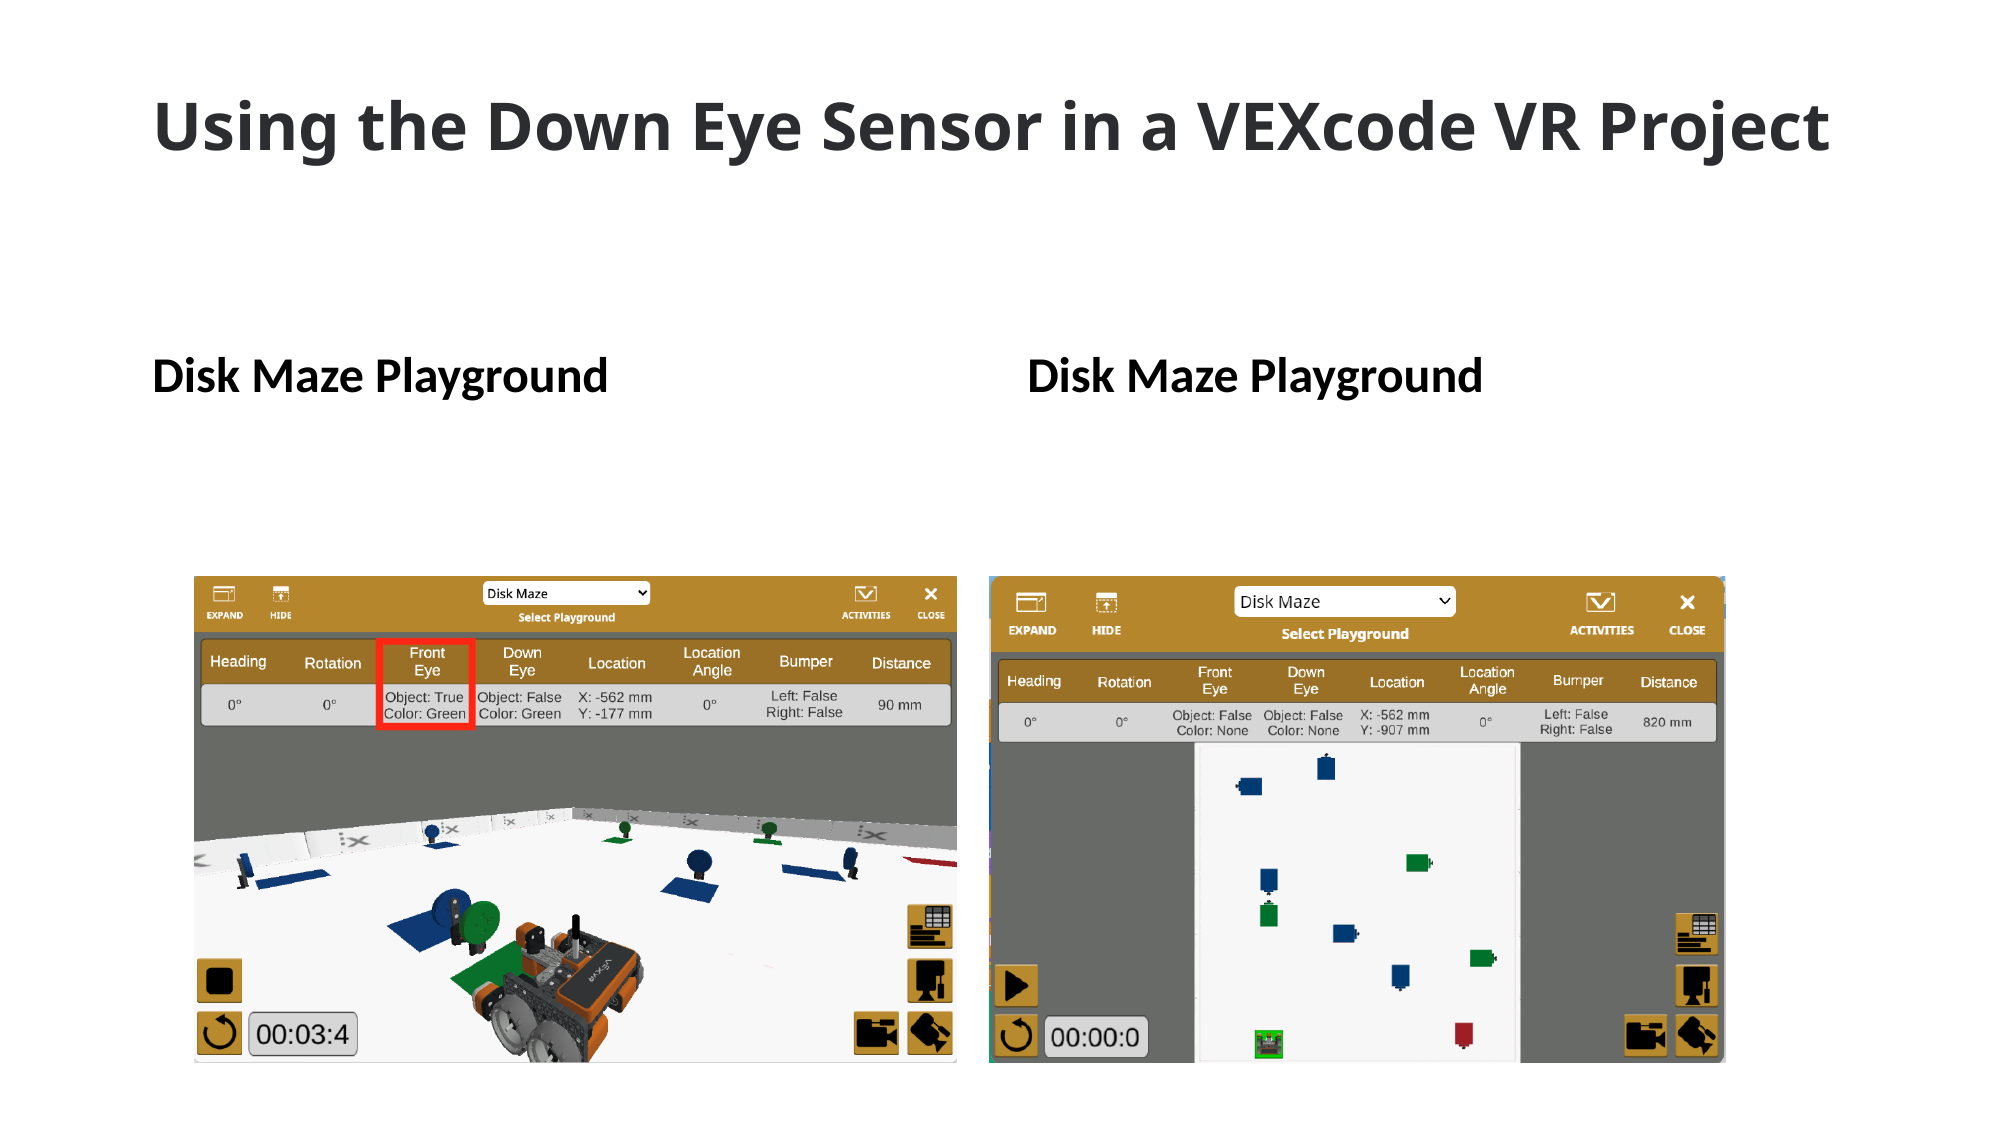

Using the Down Eye Sensor in a VEXcode VR Project
Disk Maze Playground
Disk Maze Playground